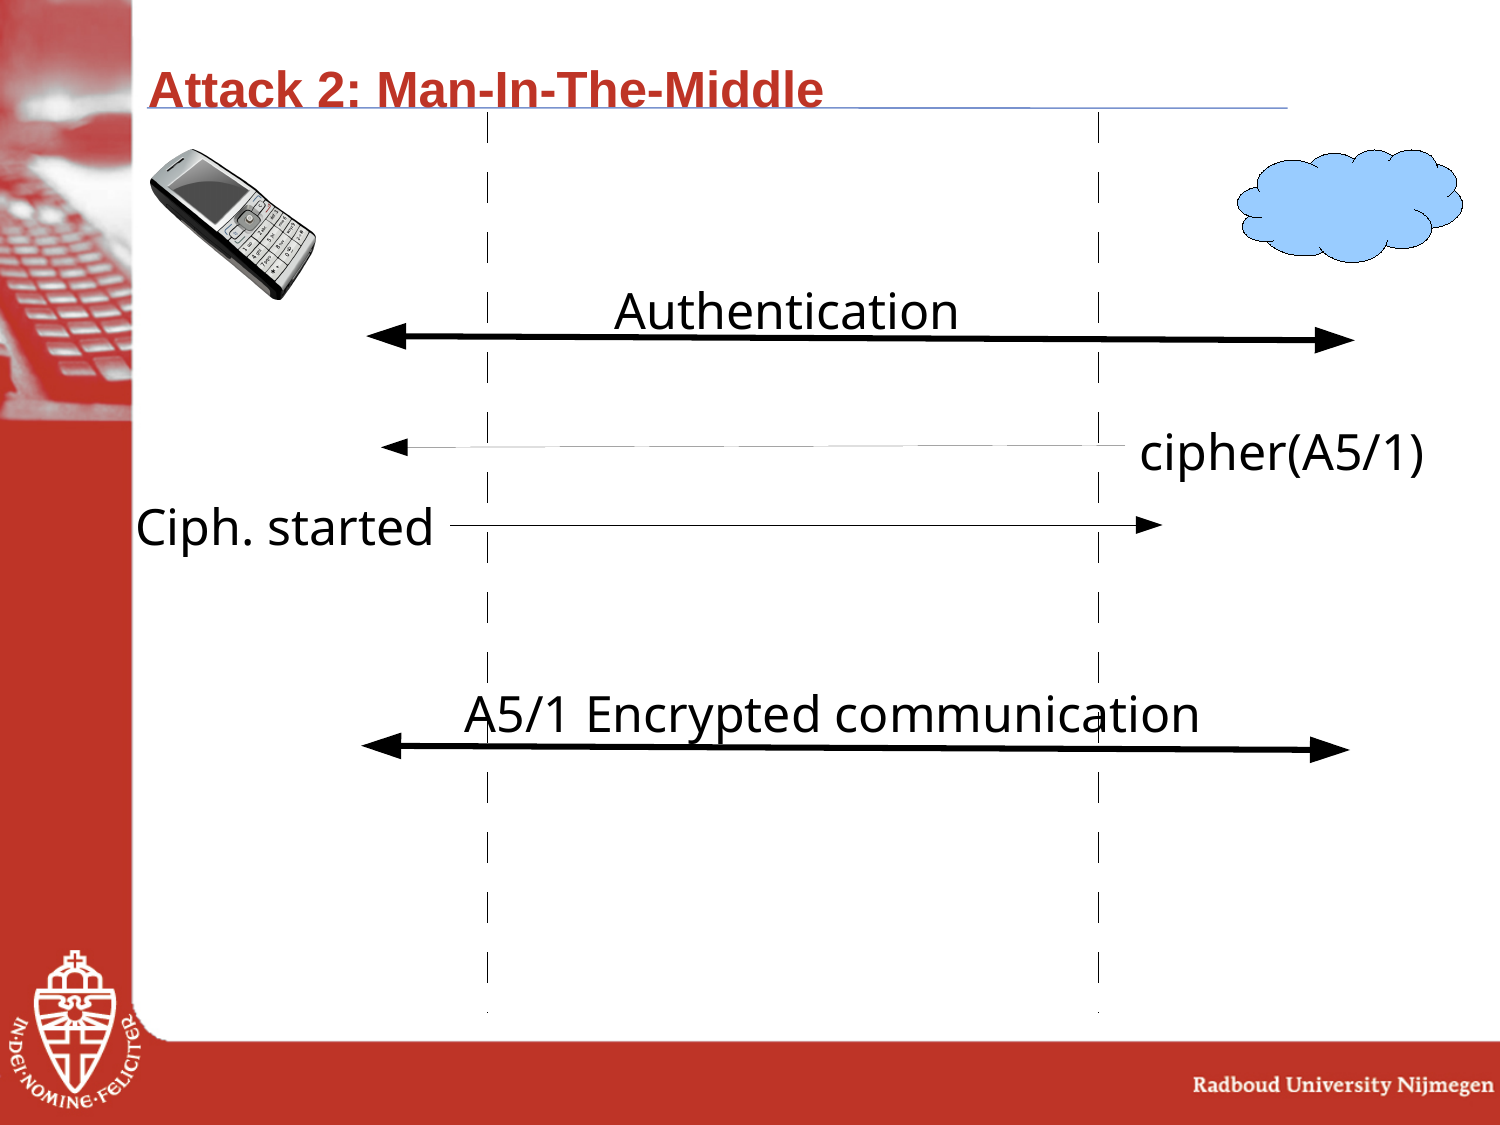

# Attack 2: Man-In-The-Middle
Authentication
cipher(A5/1)
Ciph. started
A5/1 Encrypted communication